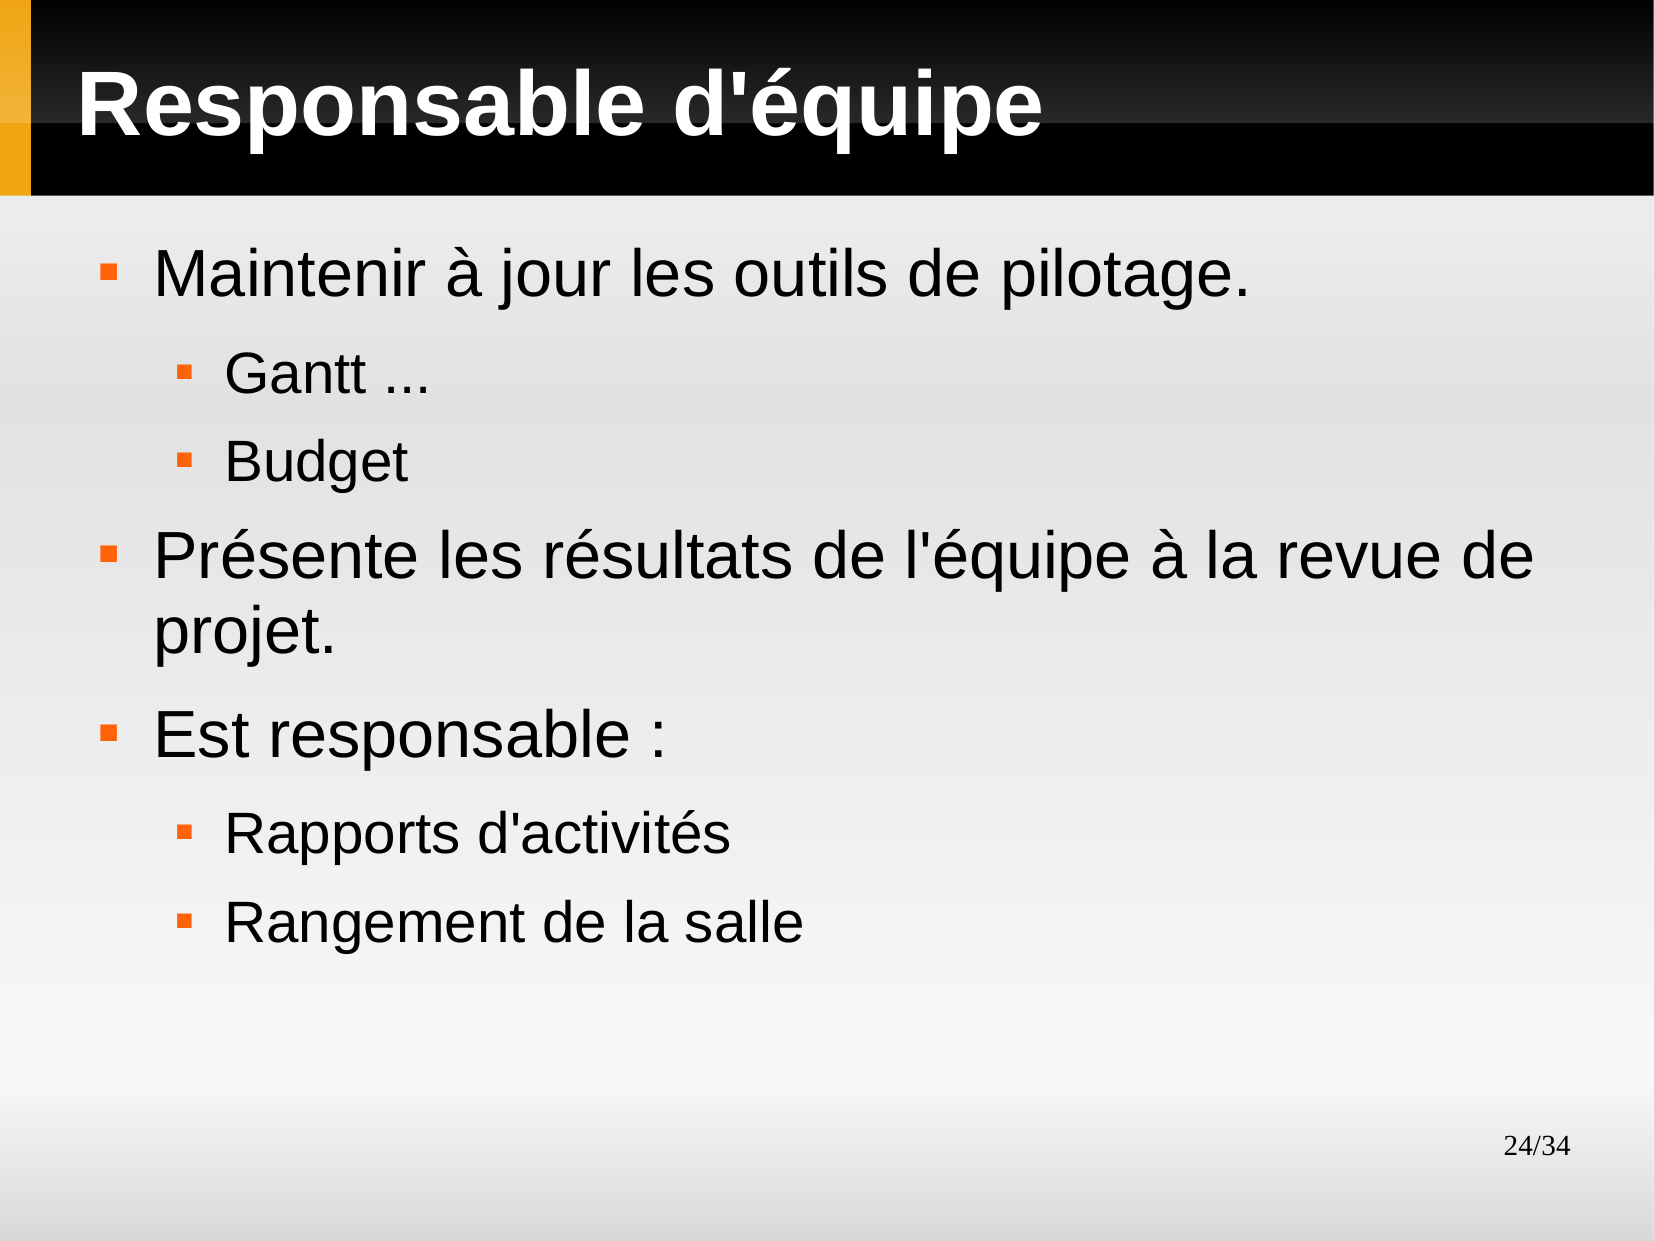

# Responsable d'équipe
Maintenir à jour les outils de pilotage.
Gantt ...
Budget
Présente les résultats de l'équipe à la revue de projet.
Est responsable :
Rapports d'activités
Rangement de la salle
24